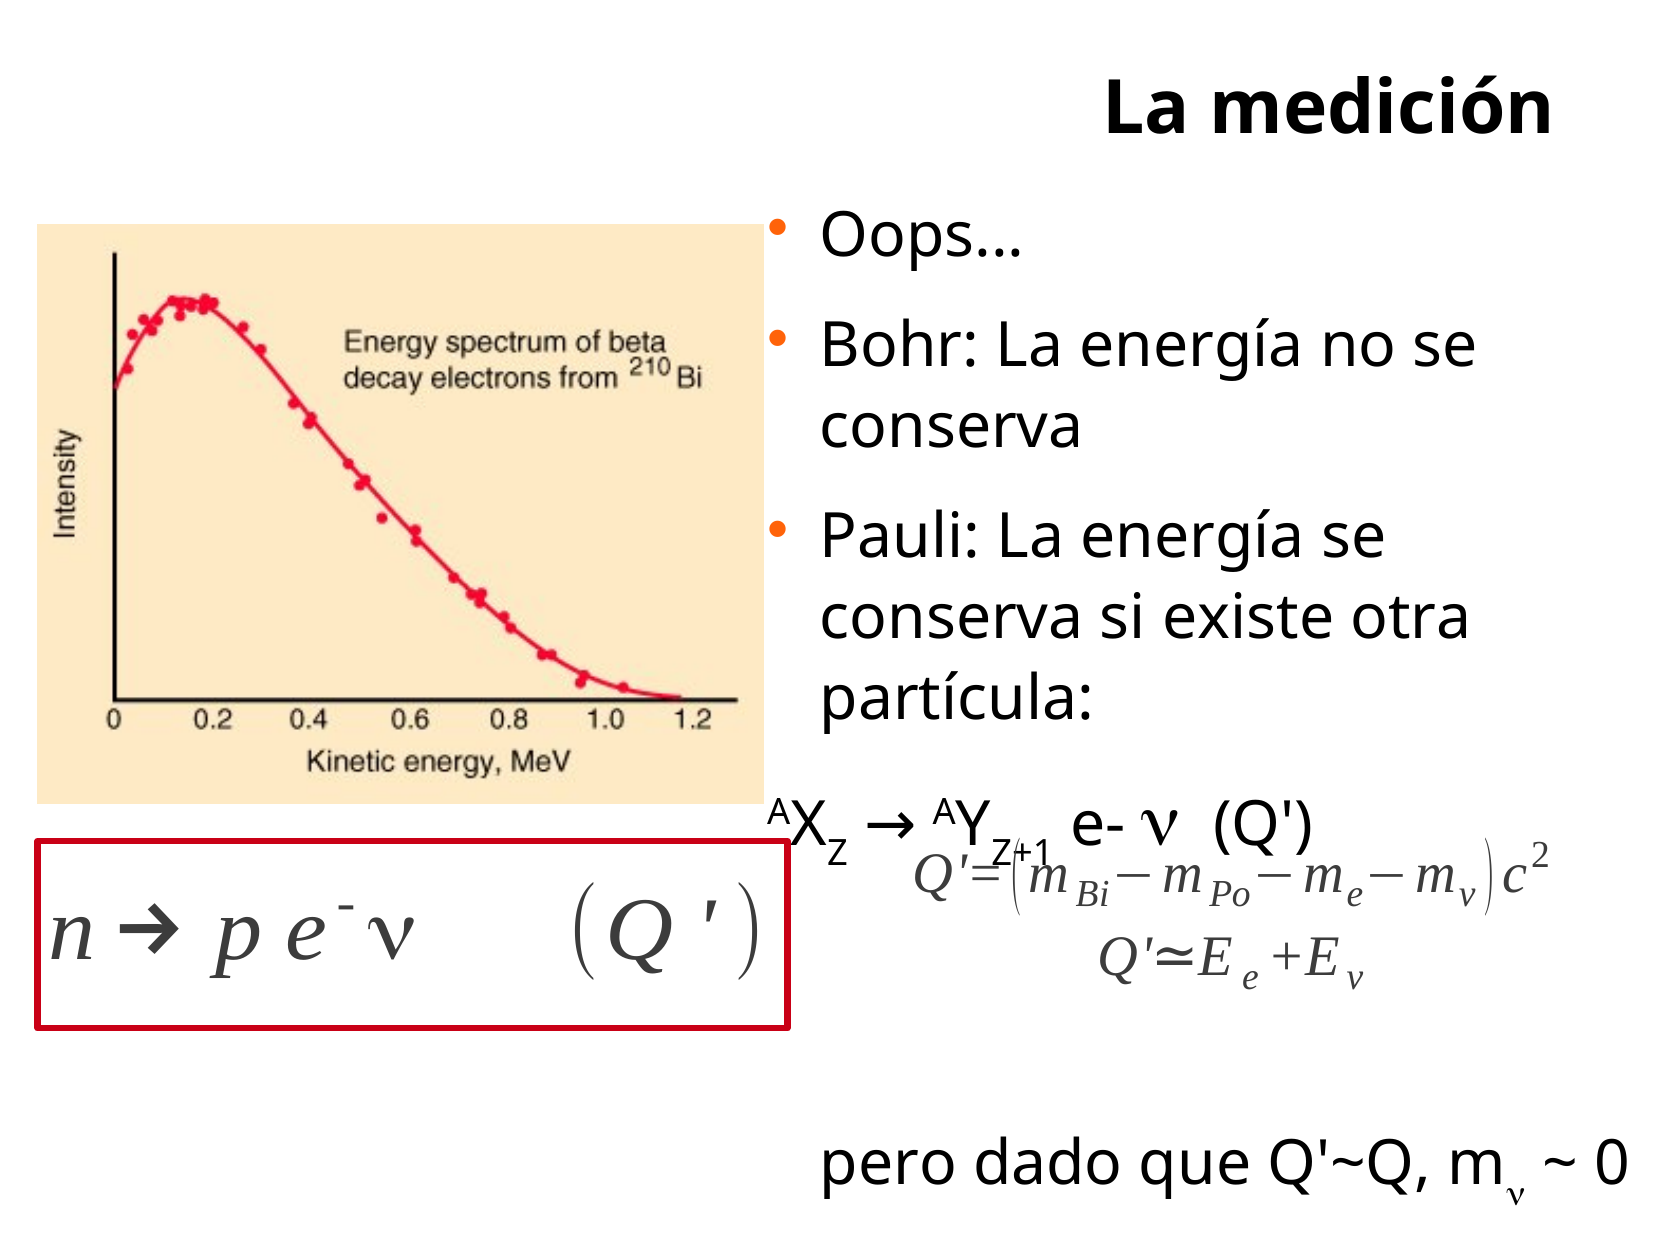

# La medición
Oops...
Bohr: La energía no se conserva
Pauli: La energía se conserva si existe otra partícula:
AXZ → AYZ+1 e-  	(Q')
pero dado que Q'~Q, m ~ 0